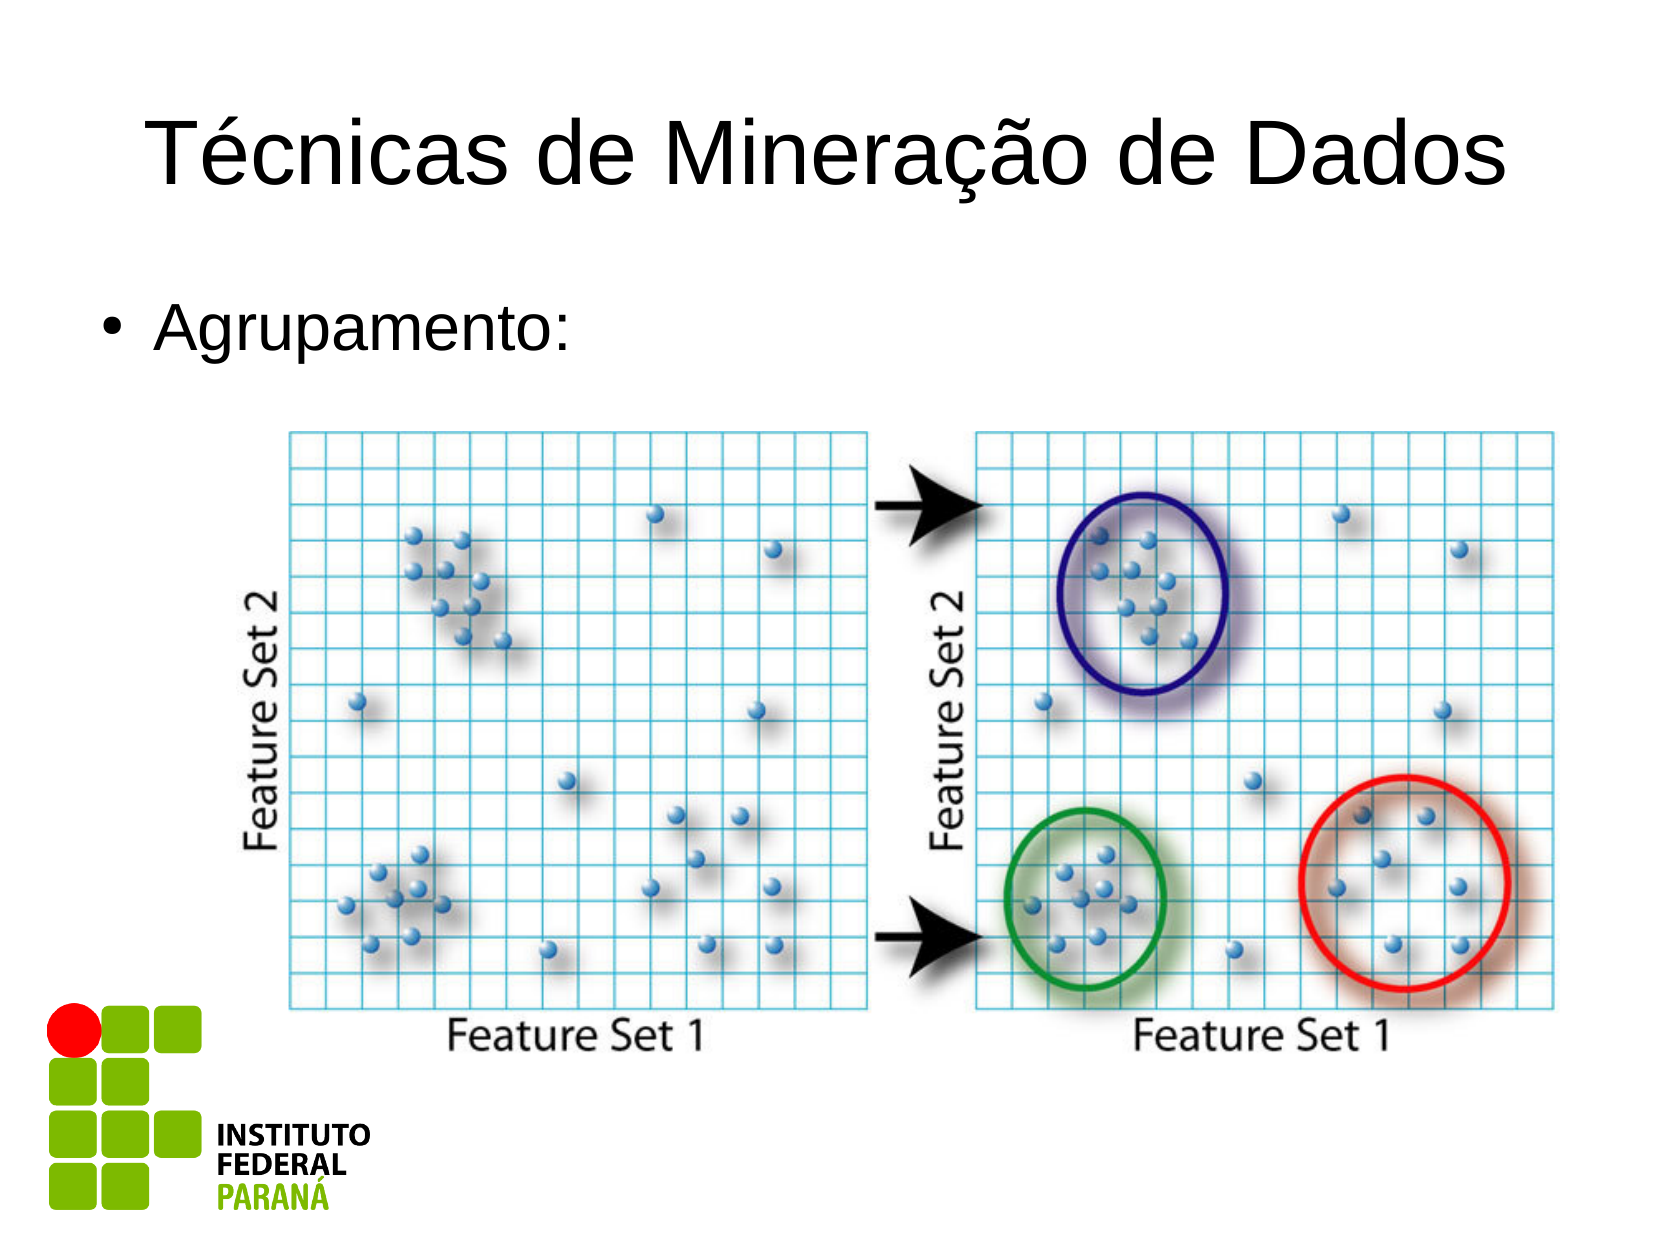

# Técnicas de Mineração de Dados
Agrupamento: